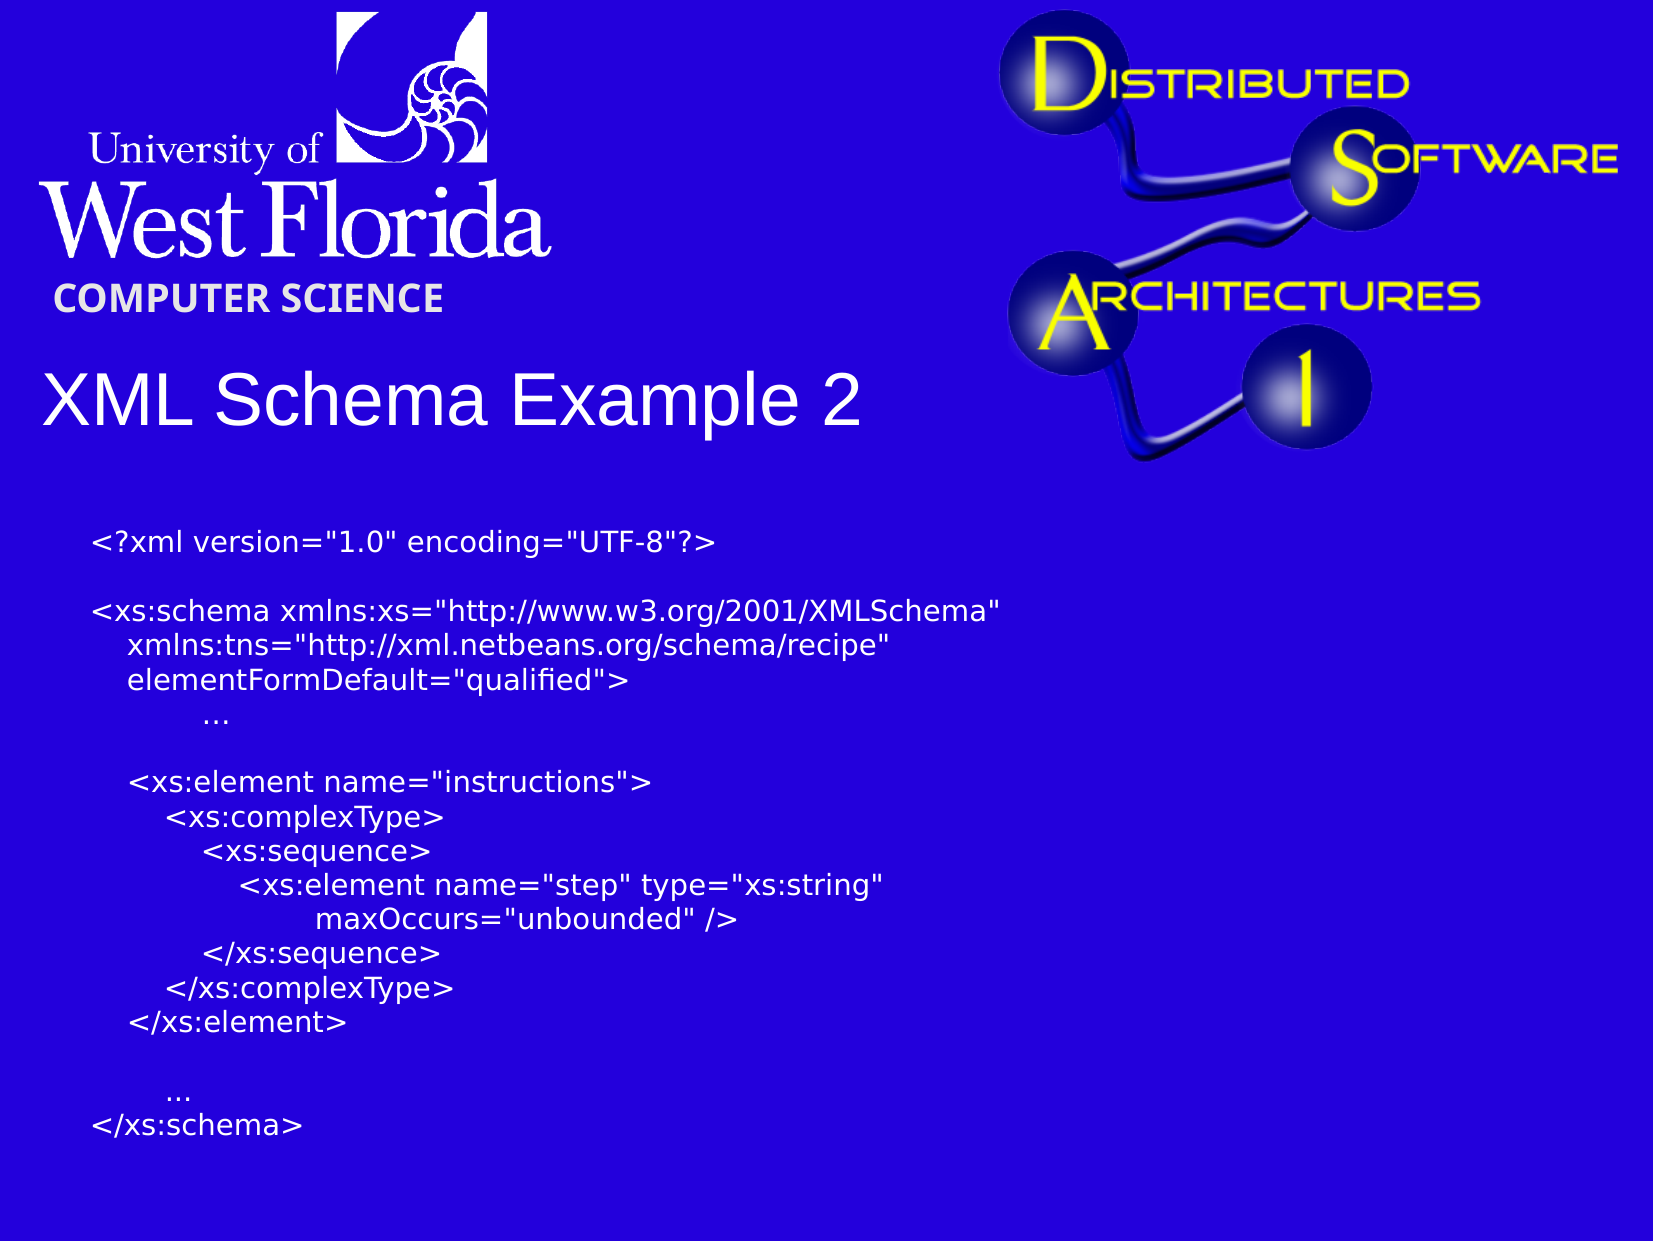

COMPUTER SCIENCE
# XML Schema Example 2
<?xml version="1.0" encoding="UTF-8"?>
<xs:schema xmlns:xs="http://www.w3.org/2001/XMLSchema"
 xmlns:tns="http://xml.netbeans.org/schema/recipe"
 elementFormDefault="qualified">
	 …
 <xs:element name="instructions">
 <xs:complexType>
 <xs:sequence>
 <xs:element name="step" type="xs:string"
			maxOccurs="unbounded" />
 </xs:sequence>
 </xs:complexType>
 </xs:element>
 	...
</xs:schema>